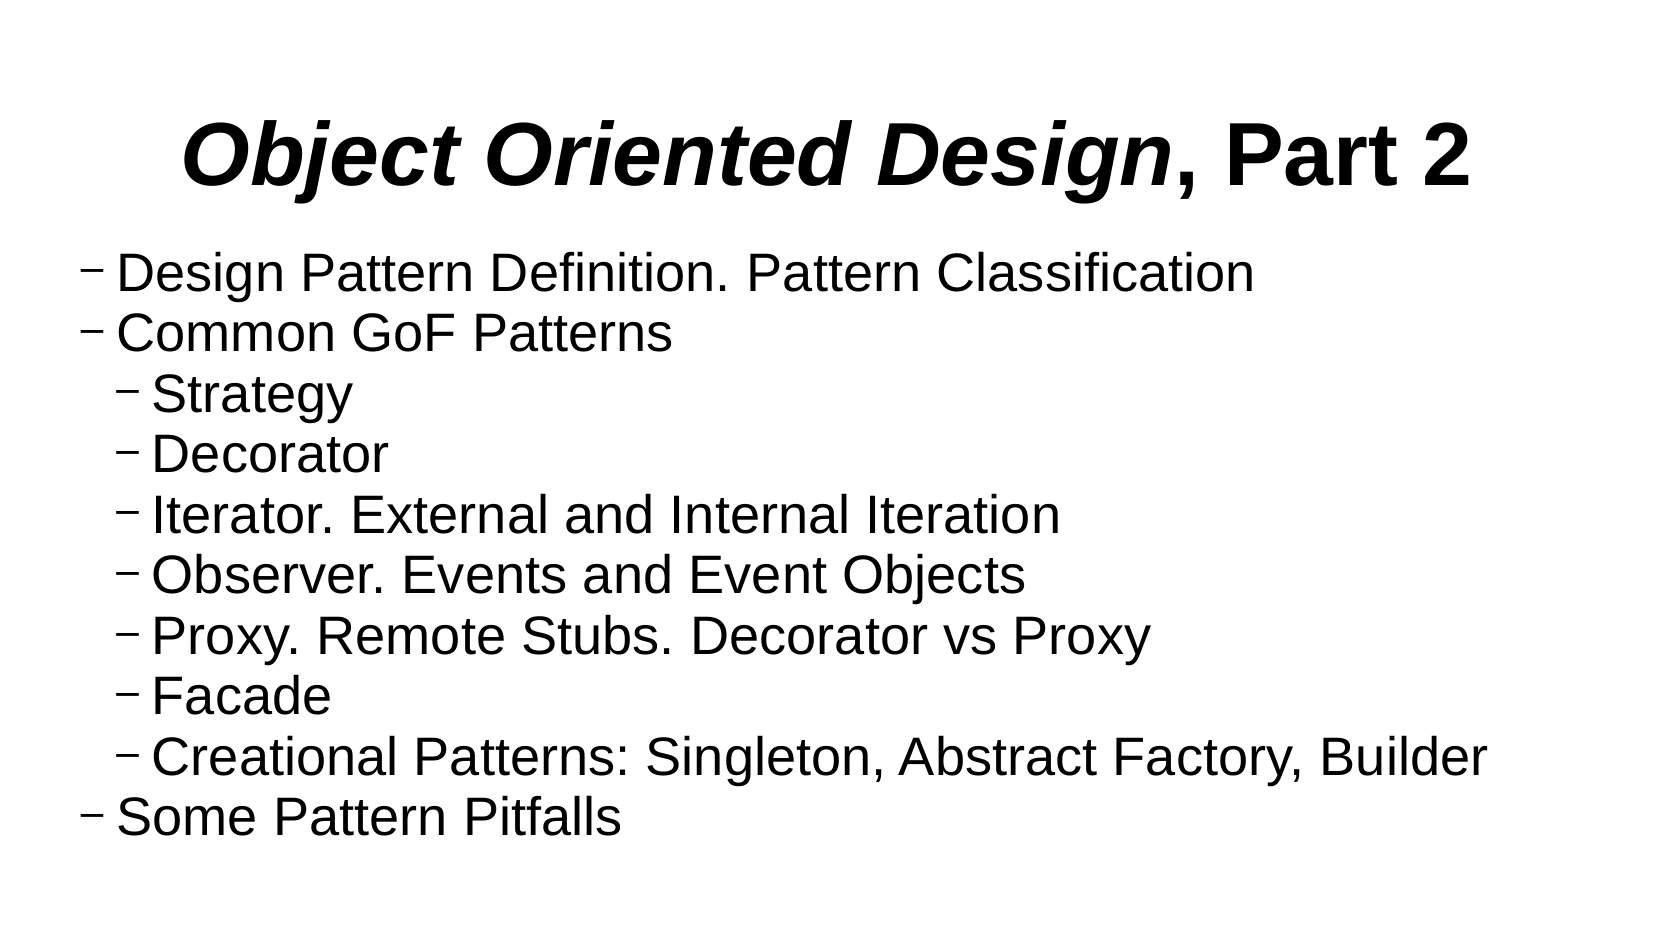

# Object Oriented Design, Part 2
Design Pattern Definition. Pattern Classification
Common GoF Patterns
Strategy
Decorator
Iterator. External and Internal Iteration
Observer. Events and Event Objects
Proxy. Remote Stubs. Decorator vs Proxy
Facade
Creational Patterns: Singleton, Abstract Factory, Builder
Some Pattern Pitfalls